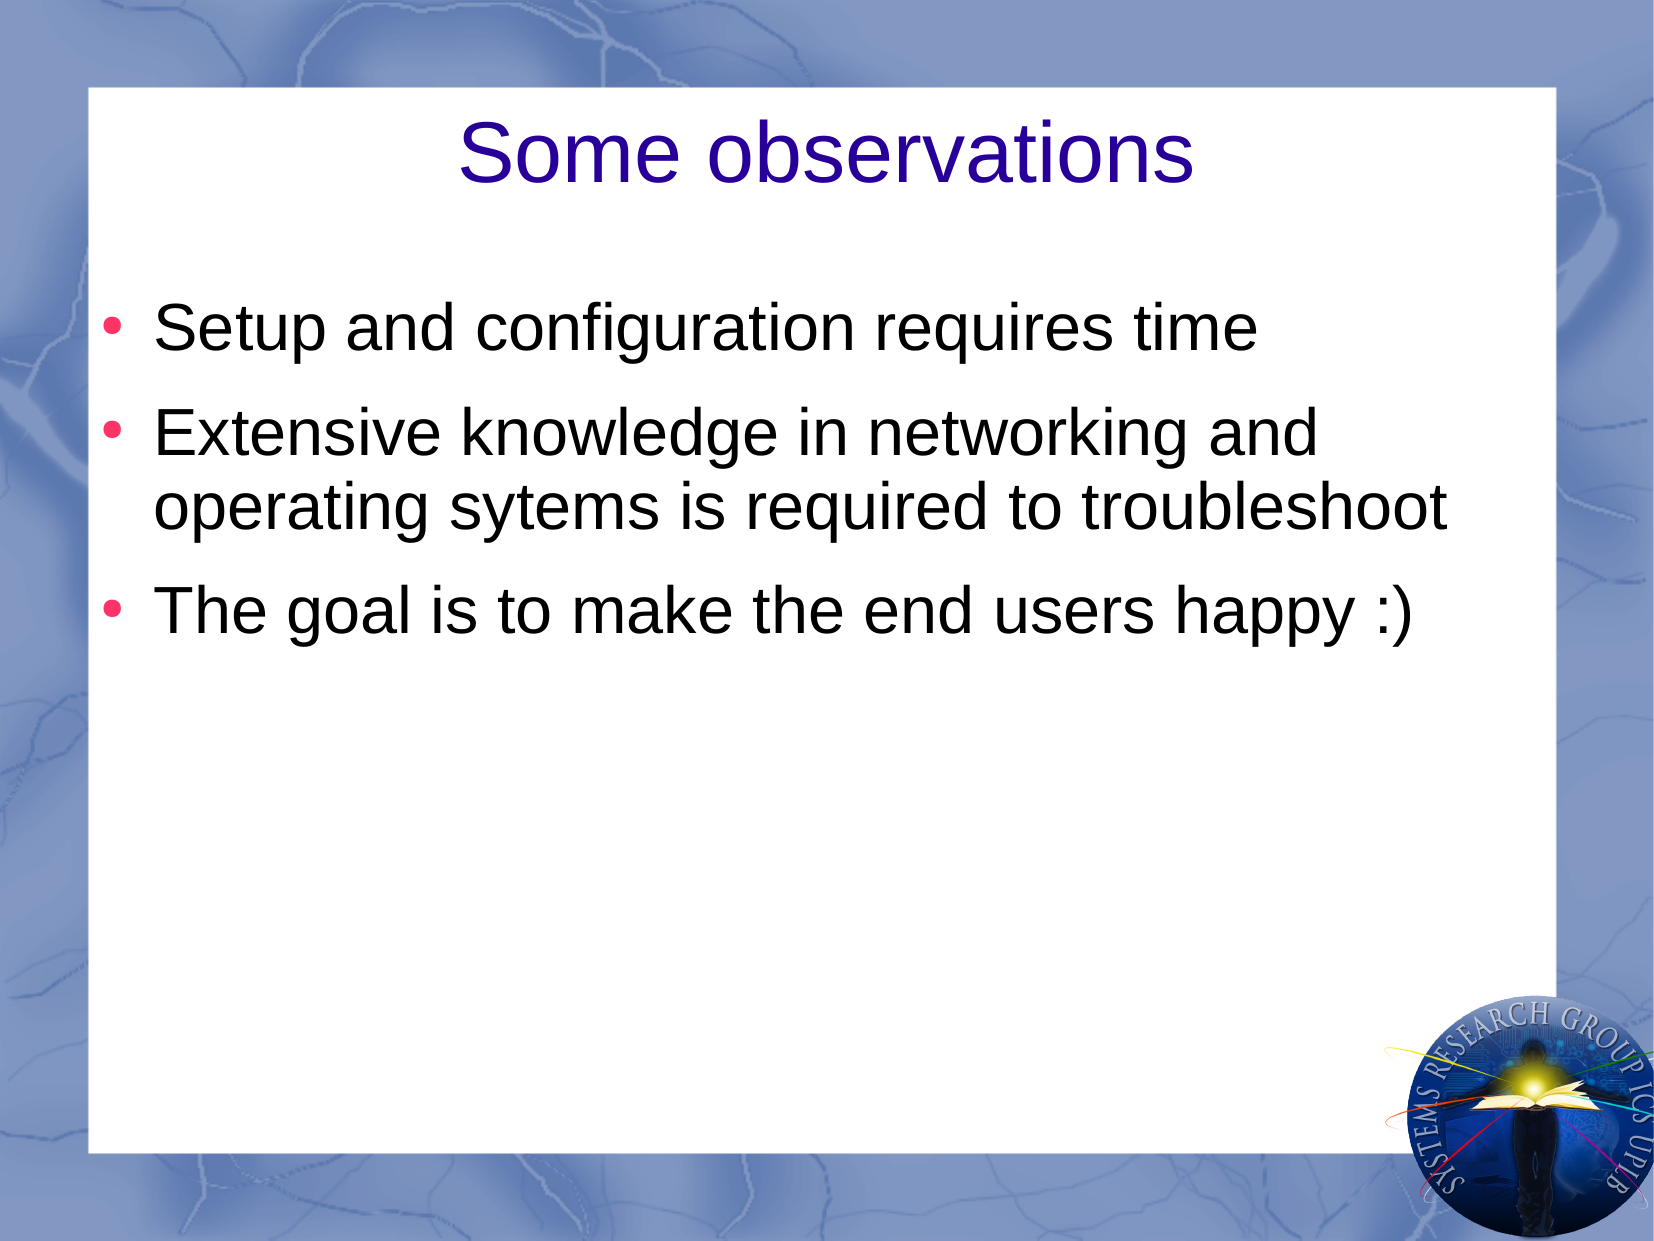

# Some observations
Setup and configuration requires time
Extensive knowledge in networking and operating sytems is required to troubleshoot
The goal is to make the end users happy :)